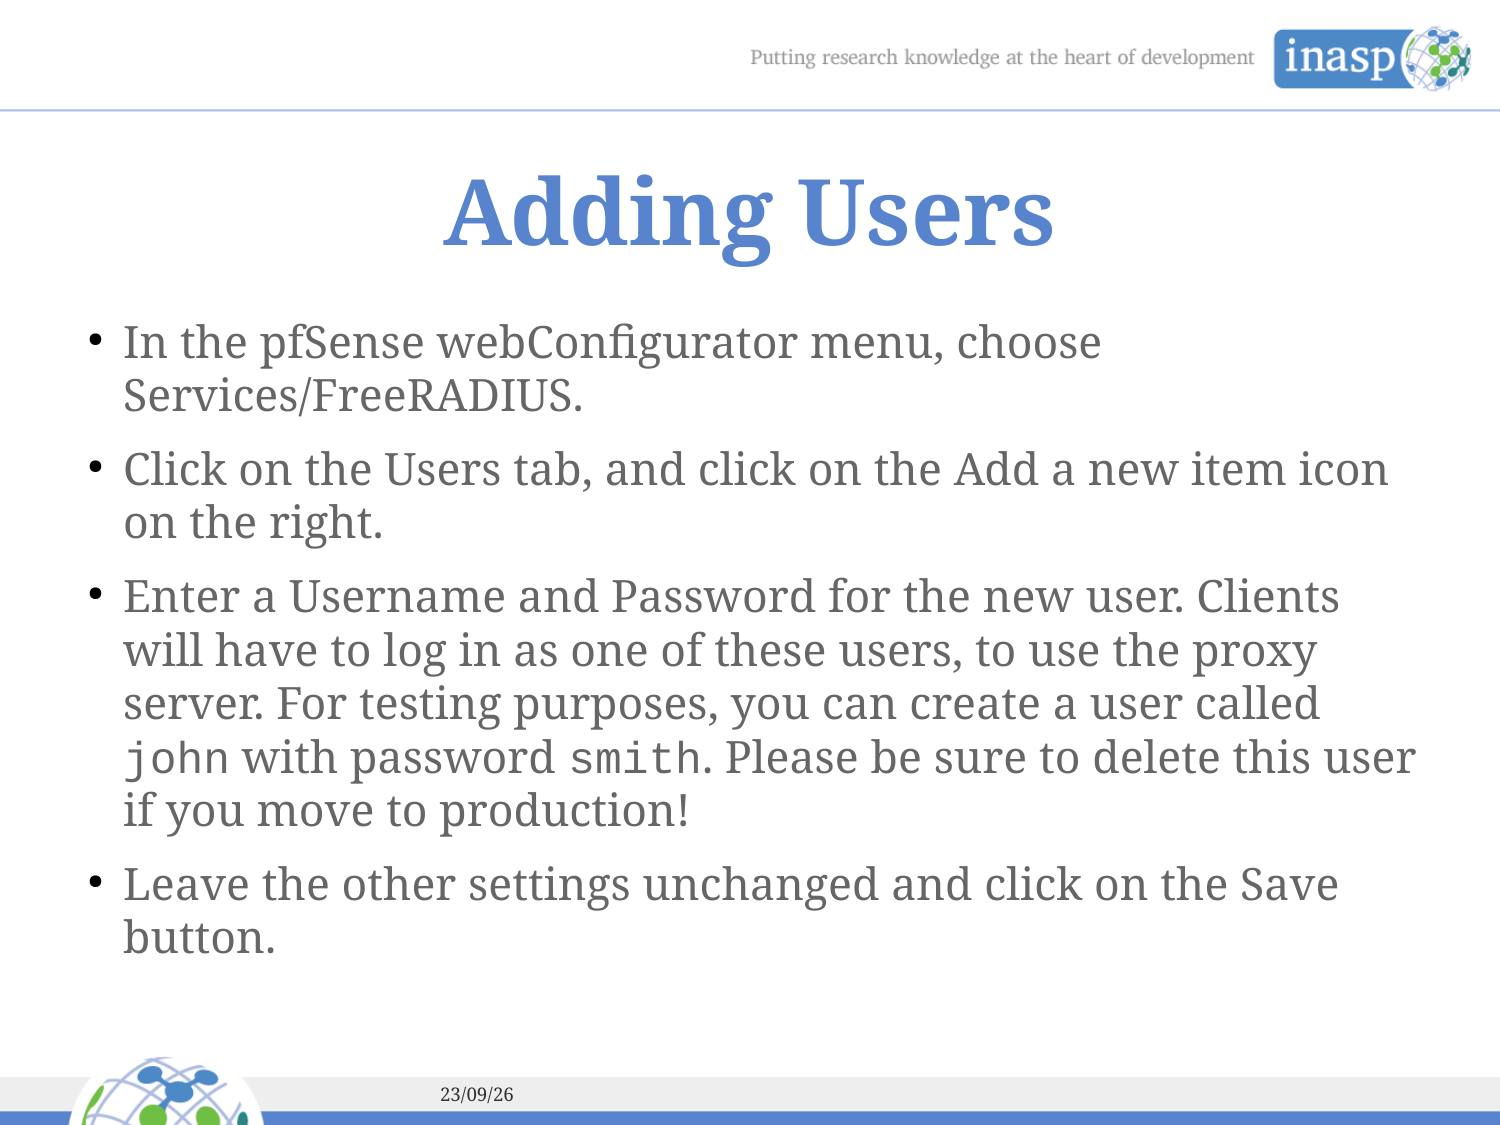

# Adding Users
In the pfSense webConfigurator menu, choose Services/FreeRADIUS.
Click on the Users tab, and click on the Add a new item icon on the right.
Enter a Username and Password for the new user. Clients will have to log in as one of these users, to use the proxy server. For testing purposes, you can create a user called john with password smith. Please be sure to delete this user if you move to production!
Leave the other settings unchanged and click on the Save button.